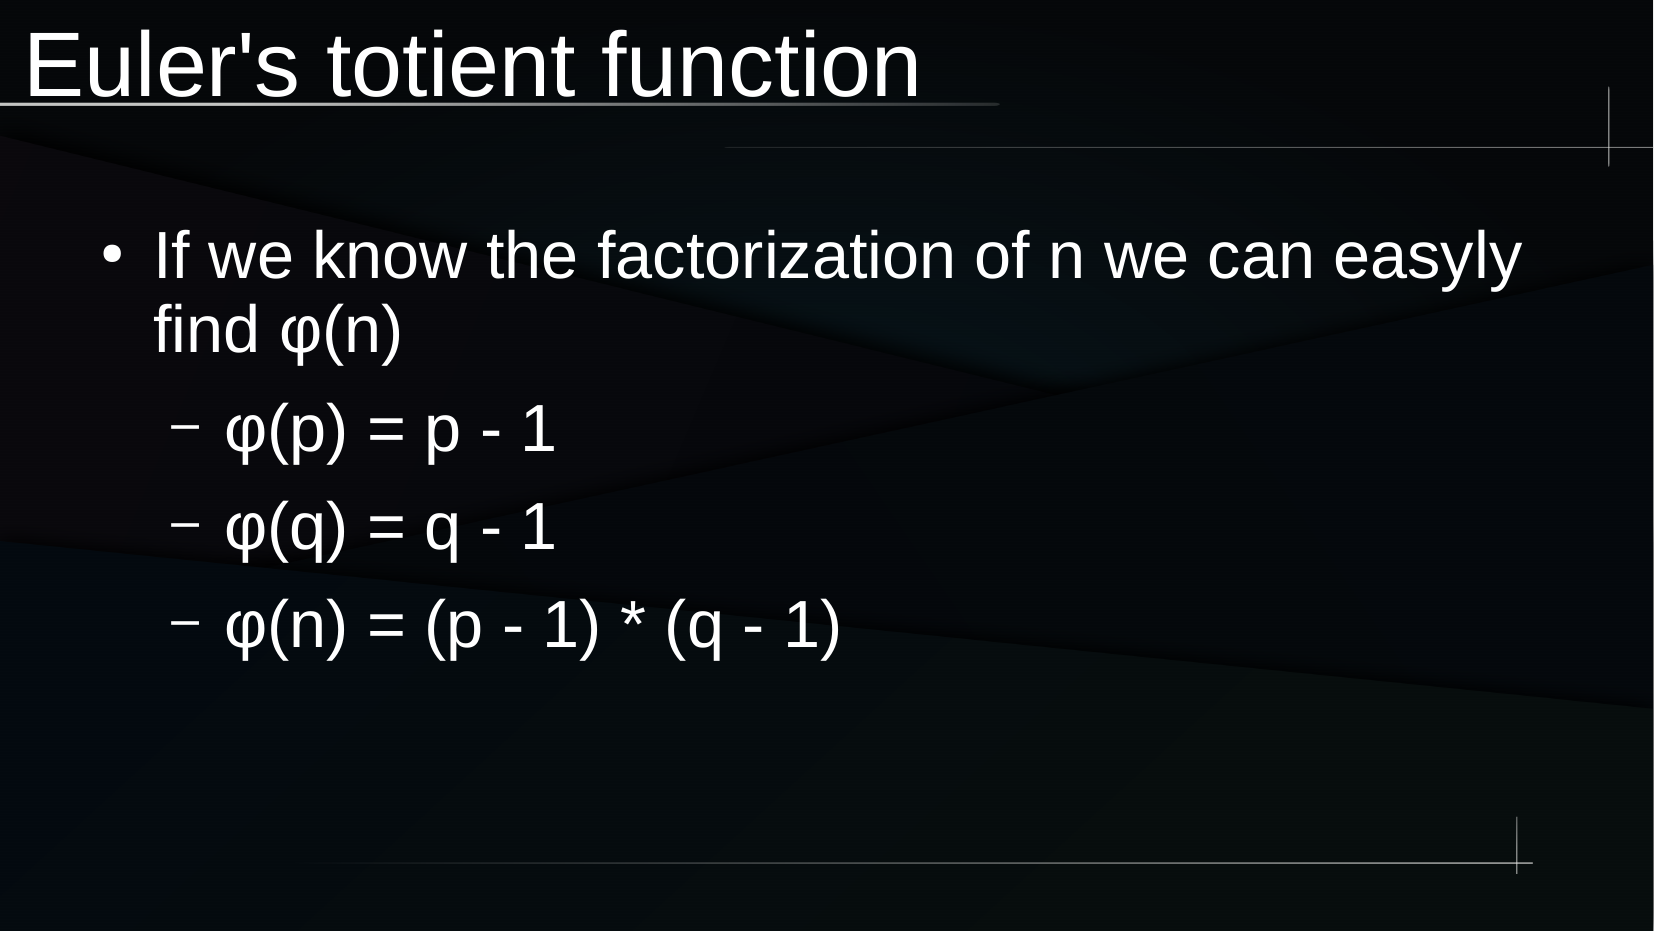

# Euler's totient function
If we know the factorization of n we can easyly find φ(n)
φ(p) = p - 1
φ(q) = q - 1
φ(n) = (p - 1) * (q - 1)